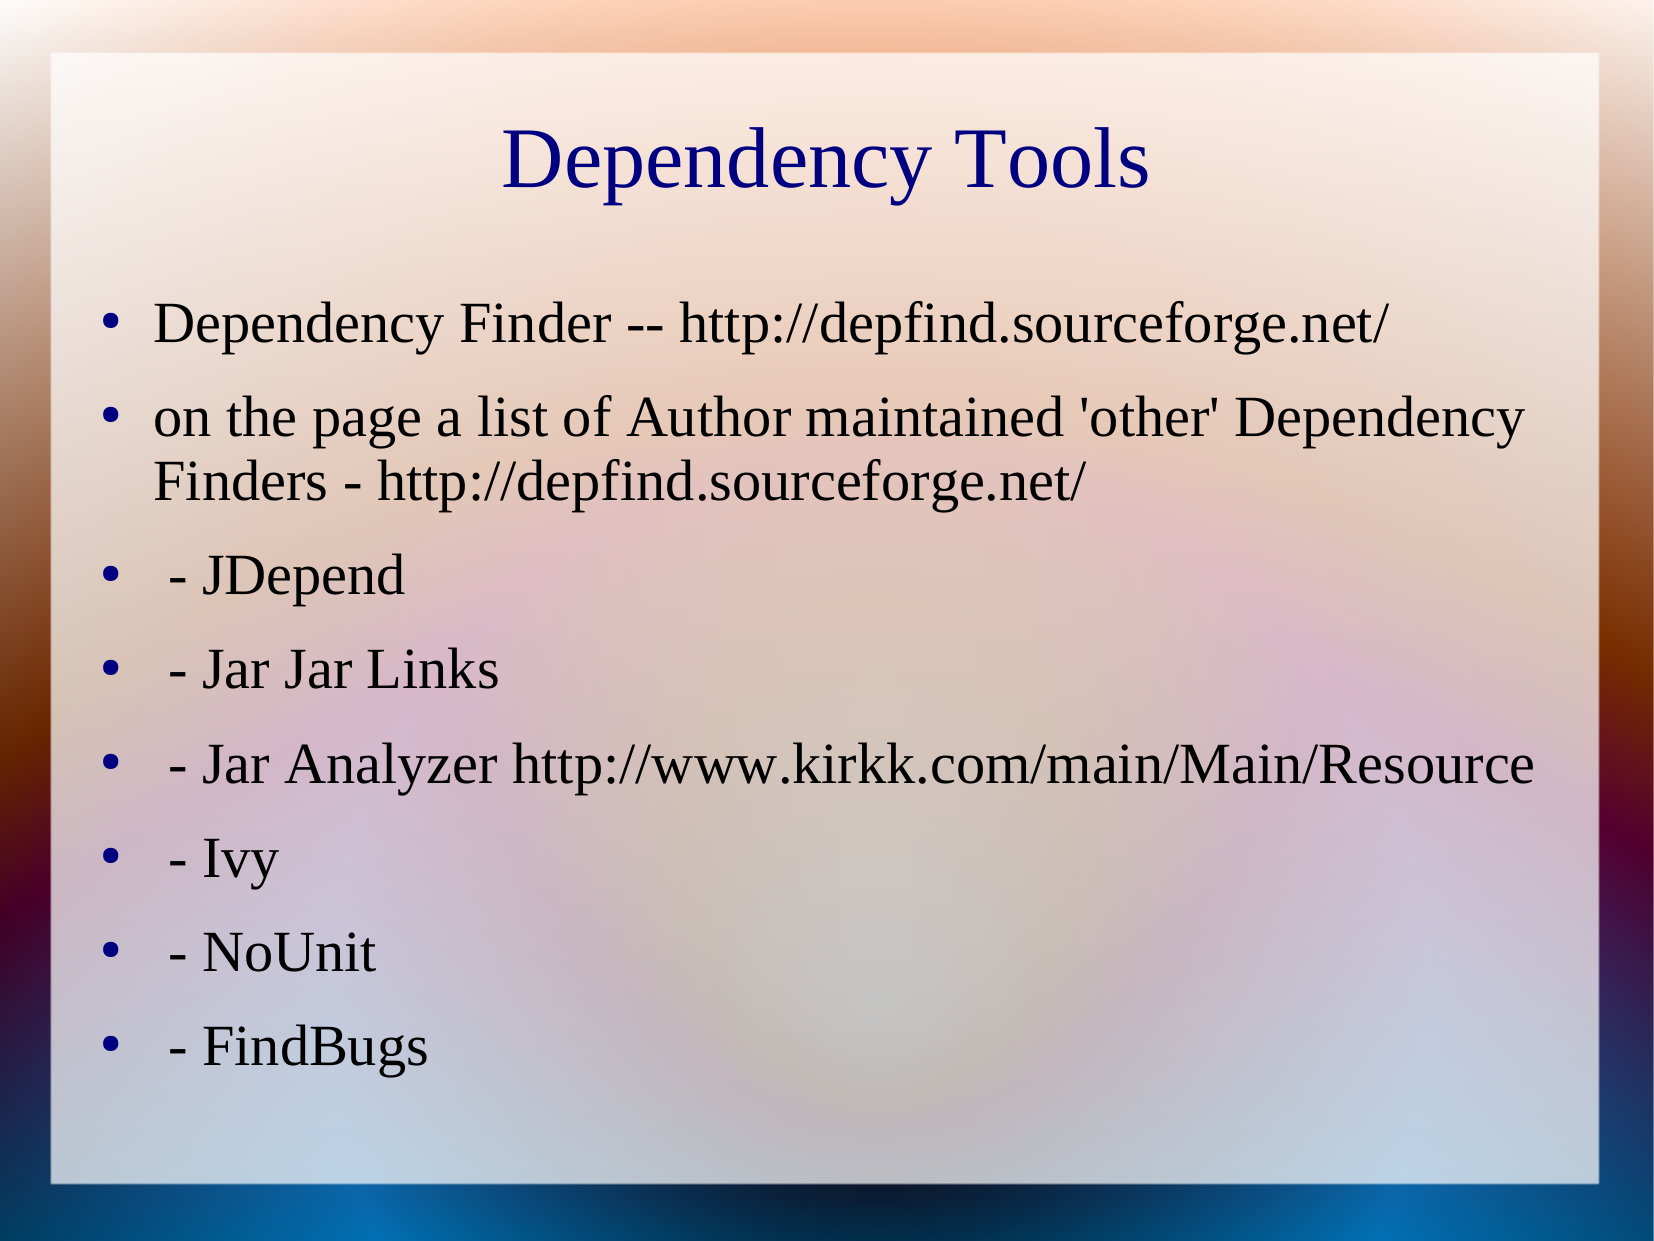

# Dependency Tools
Dependency Finder -- http://depfind.sourceforge.net/
on the page a list of Author maintained 'other' Dependency Finders - http://depfind.sourceforge.net/
 - JDepend
 - Jar Jar Links
 - Jar Analyzer http://www.kirkk.com/main/Main/Resource
 - Ivy
 - NoUnit
 - FindBugs